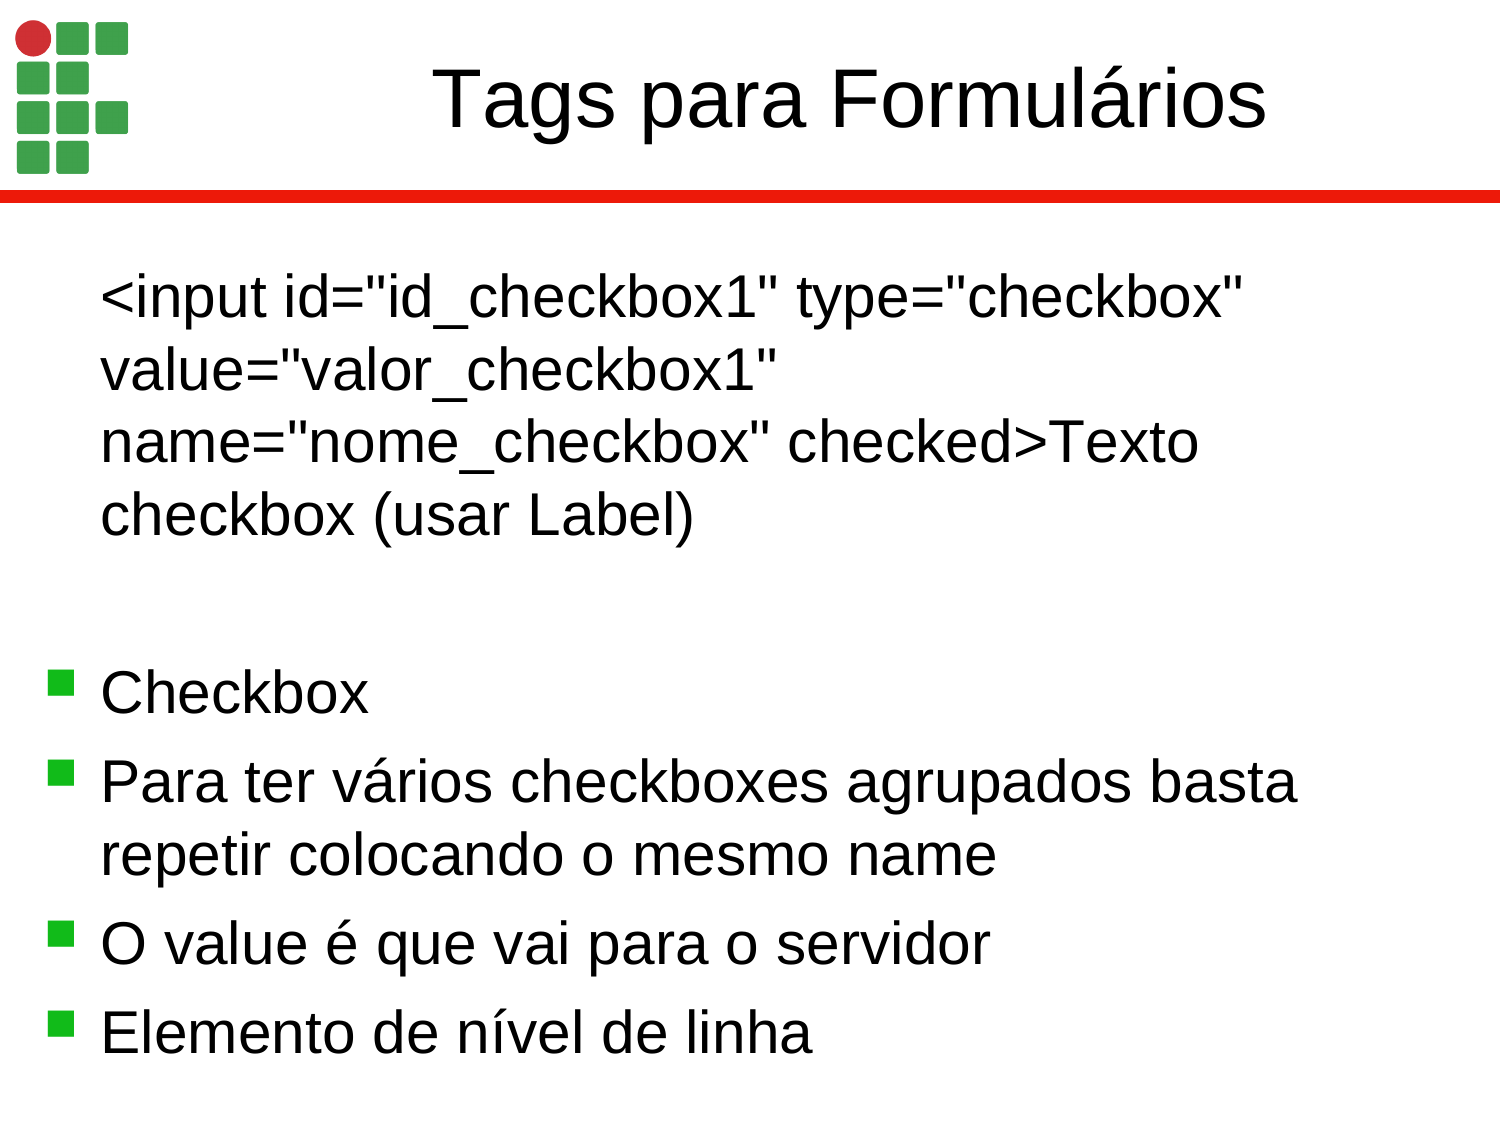

# Tags para Formulários
<input id="id_checkbox1" type="checkbox" value="valor_checkbox1" name="nome_checkbox" checked>Texto checkbox (usar Label)
Checkbox
Para ter vários checkboxes agrupados basta repetir colocando o mesmo name
O value é que vai para o servidor
Elemento de nível de linha